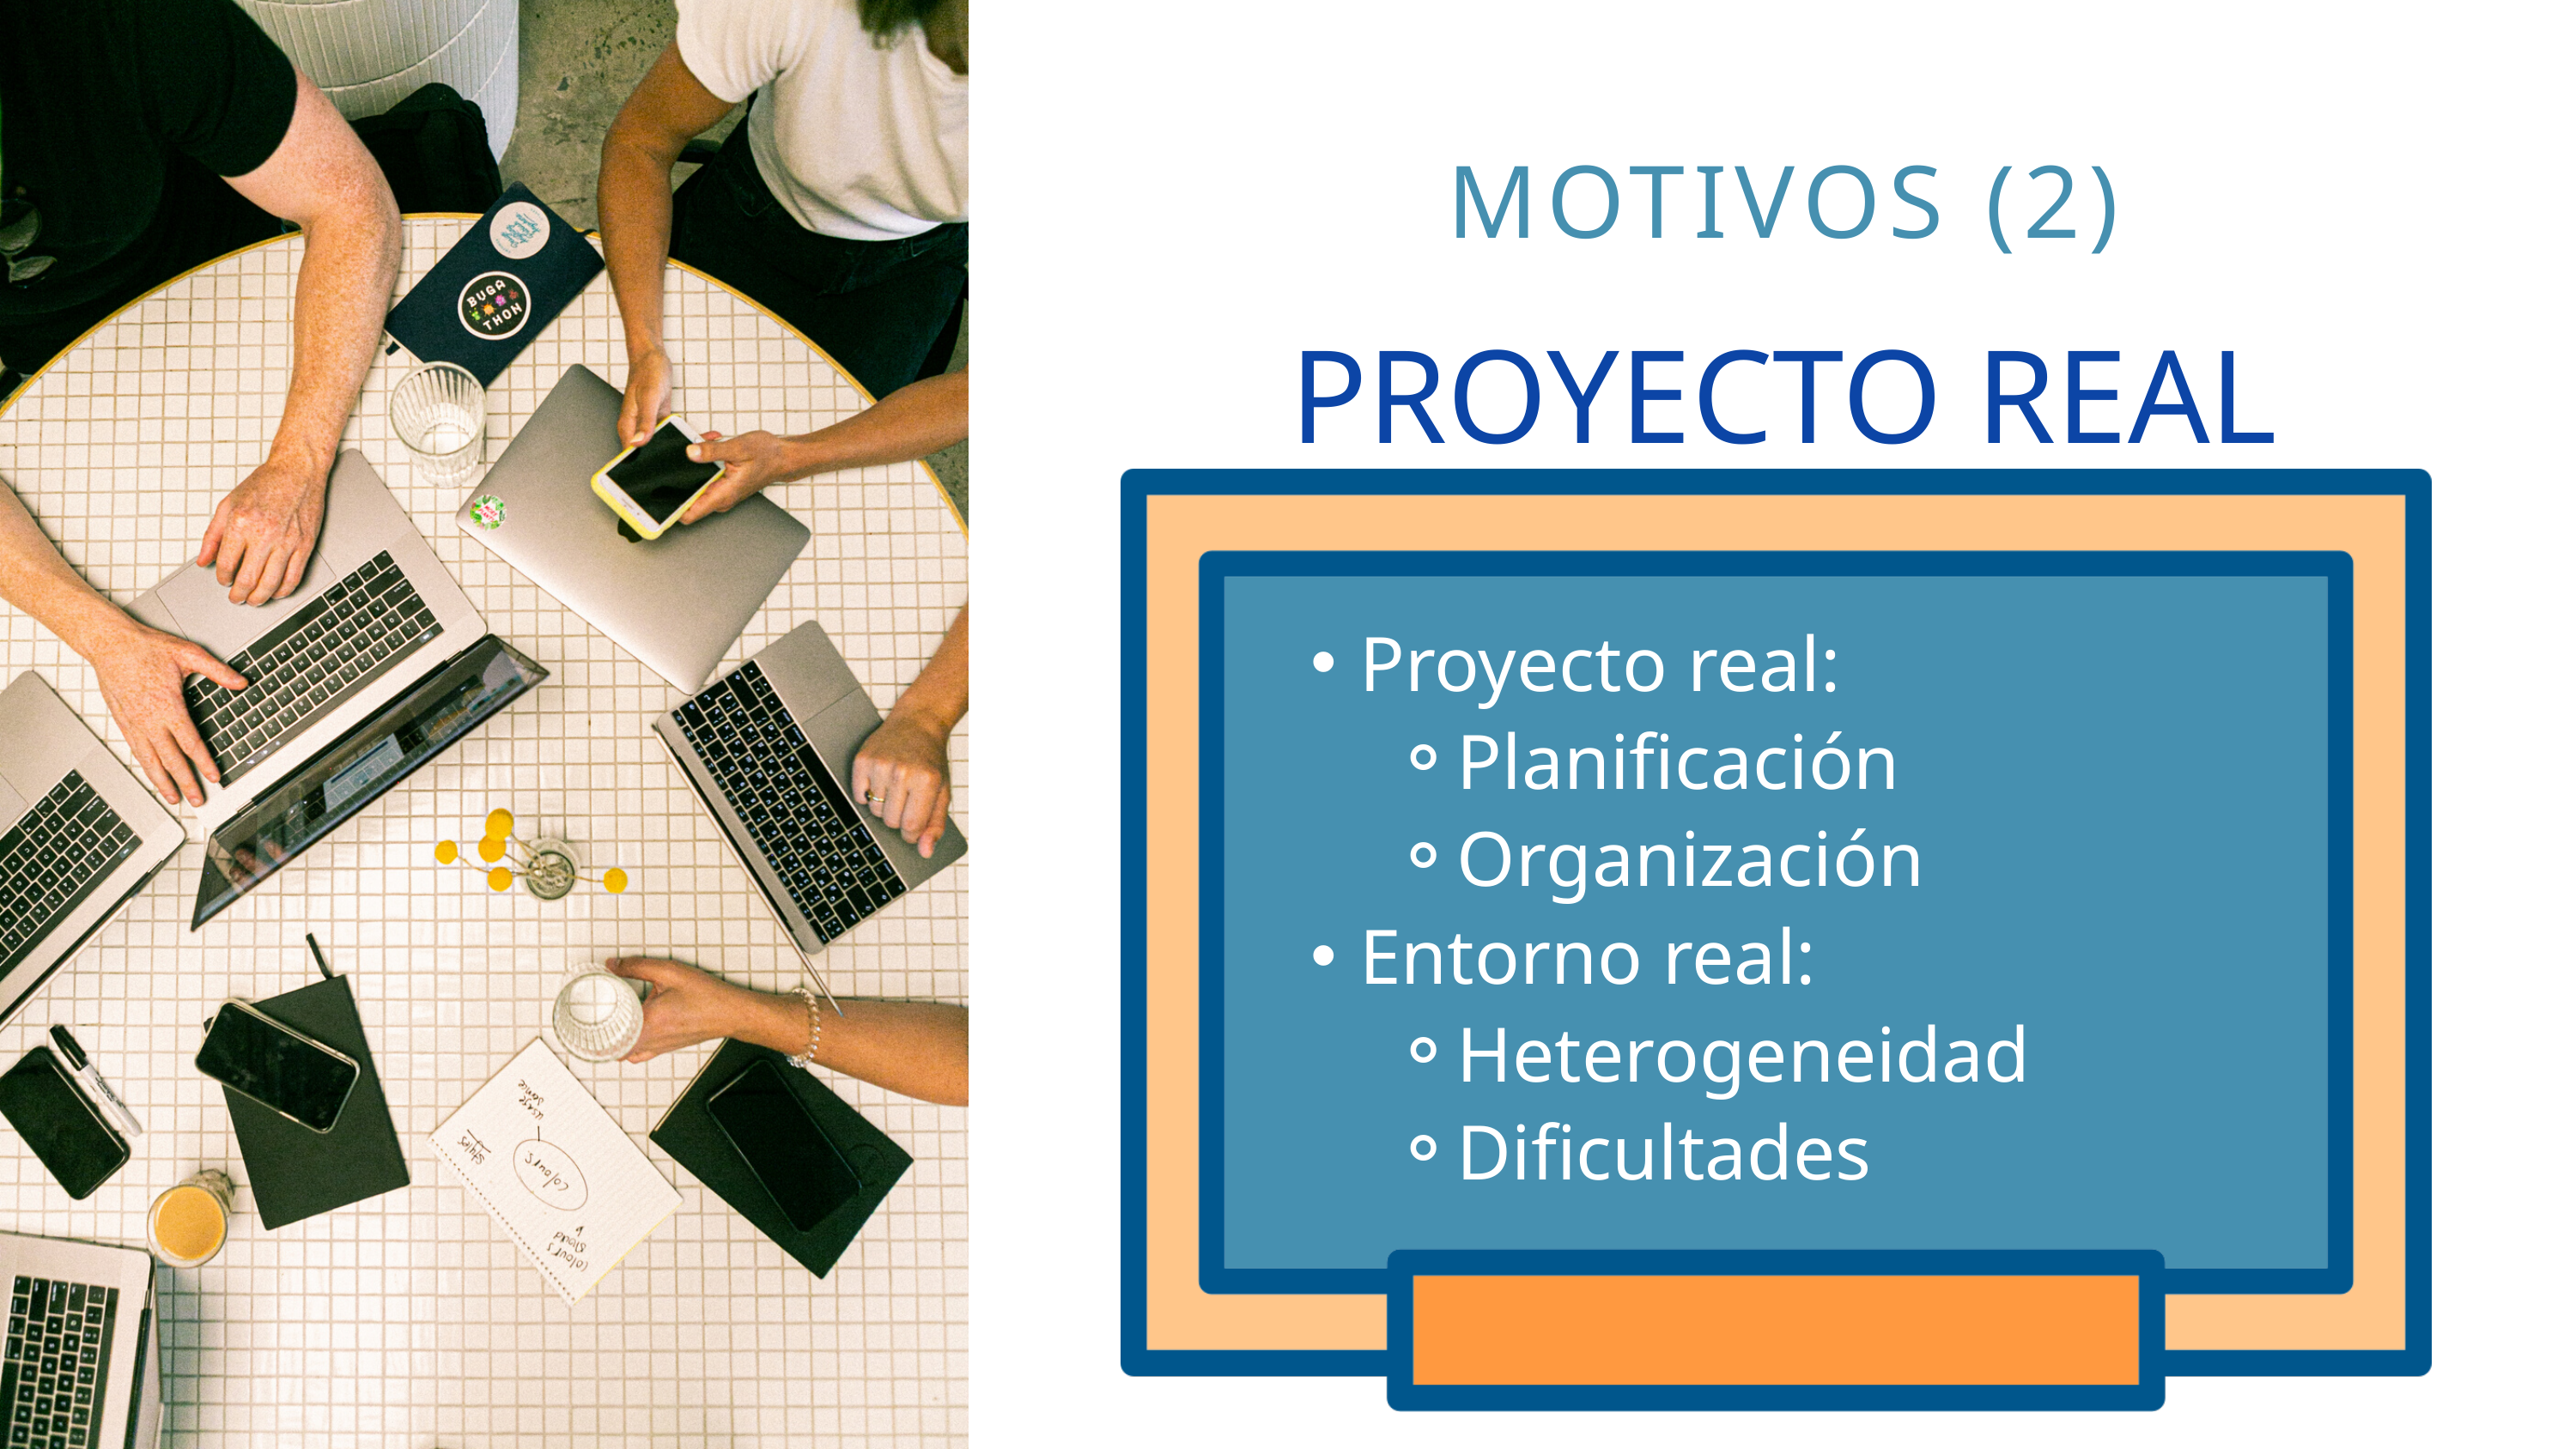

MOTIVOS (2)
PROYECTO REAL
Proyecto real:
Planificación
Organización
Entorno real:
Heterogeneidad
Dificultades